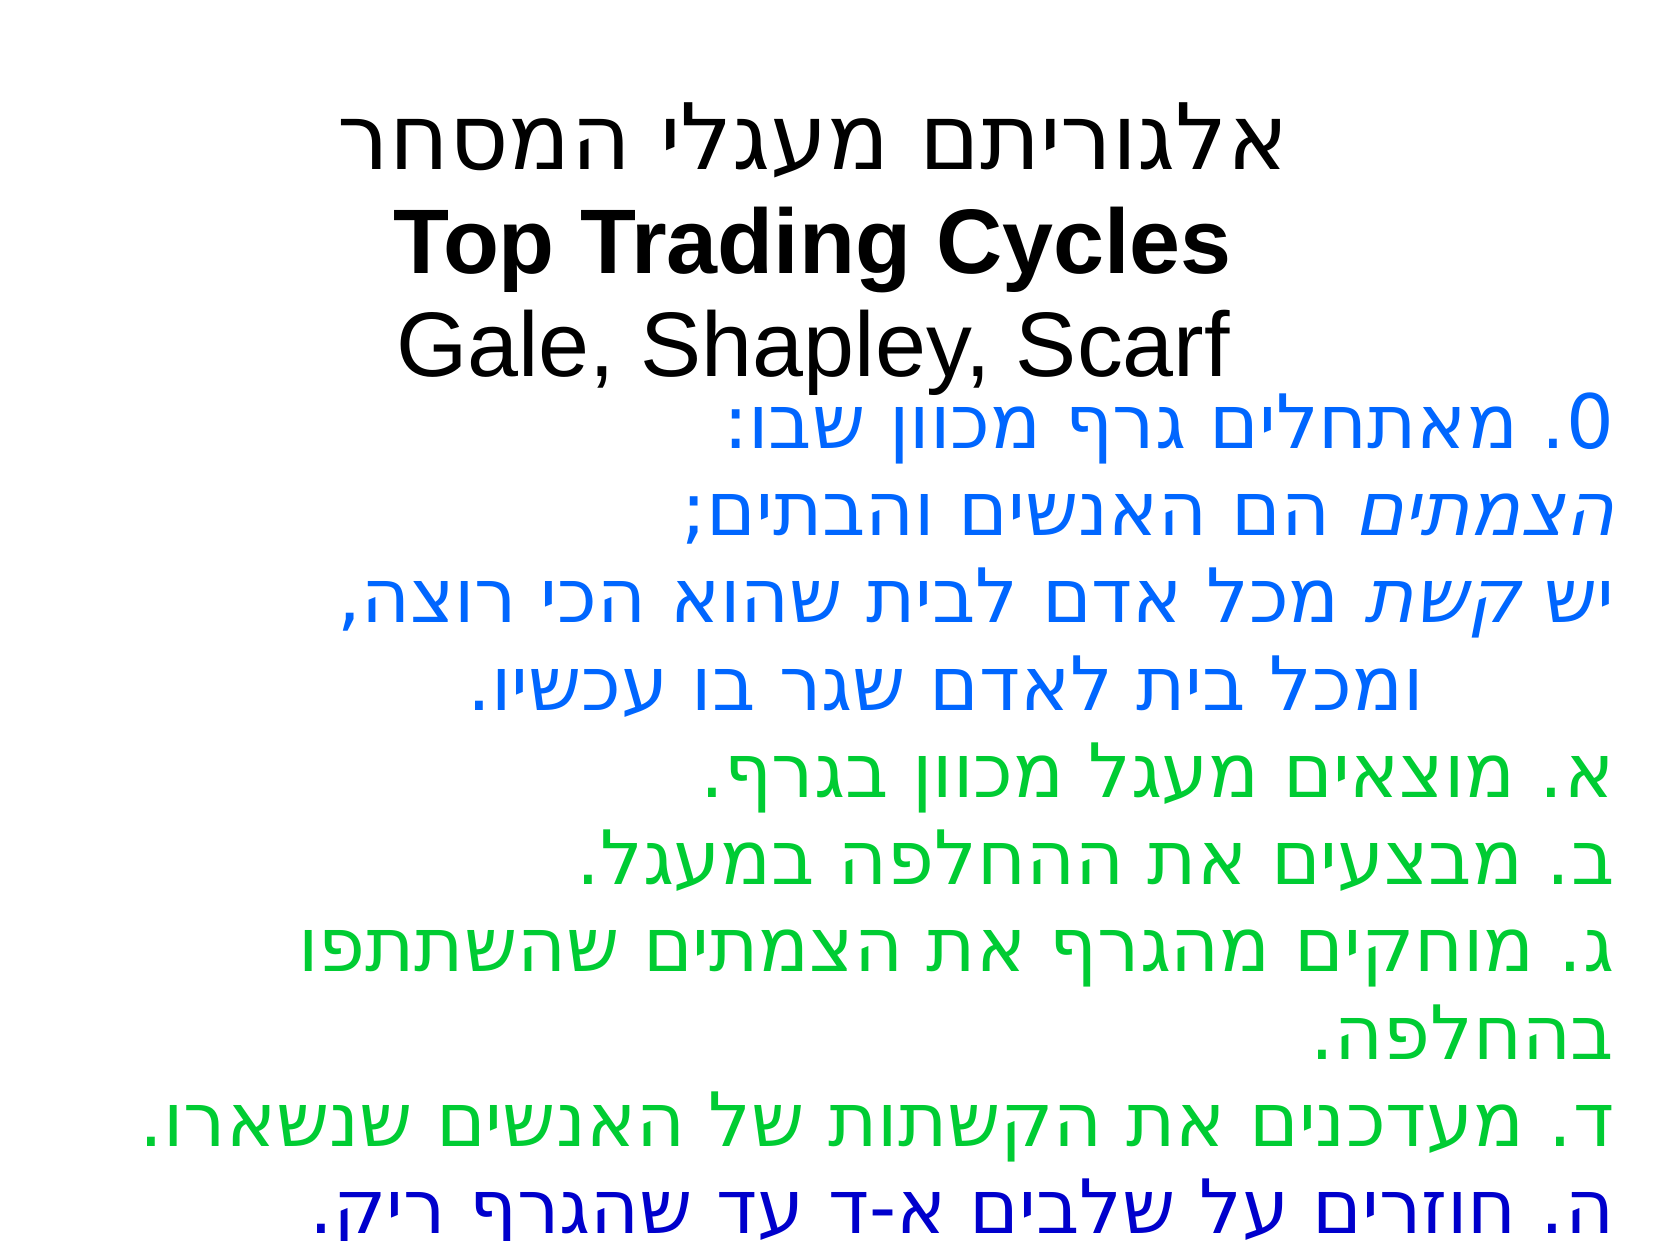

# אלגוריתם מעגלי המסחר Top Trading Cycles Gale, Shapley, Scarf
0. מאתחלים גרף מכוון שבו:
הצמתים הם האנשים והבתים;
יש קשת מכל אדם לבית שהוא הכי רוצה,
 ומכל בית לאדם שגר בו עכשיו.
א. מוצאים מעגל מכוון בגרף.
ב. מבצעים את ההחלפה במעגל.
ג. מוחקים מהגרף את הצמתים שהשתתפו בהחלפה.
ד. מעדכנים את הקשתות של האנשים שנשארו.
ה. חוזרים על שלבים א-ד עד שהגרף ריק.